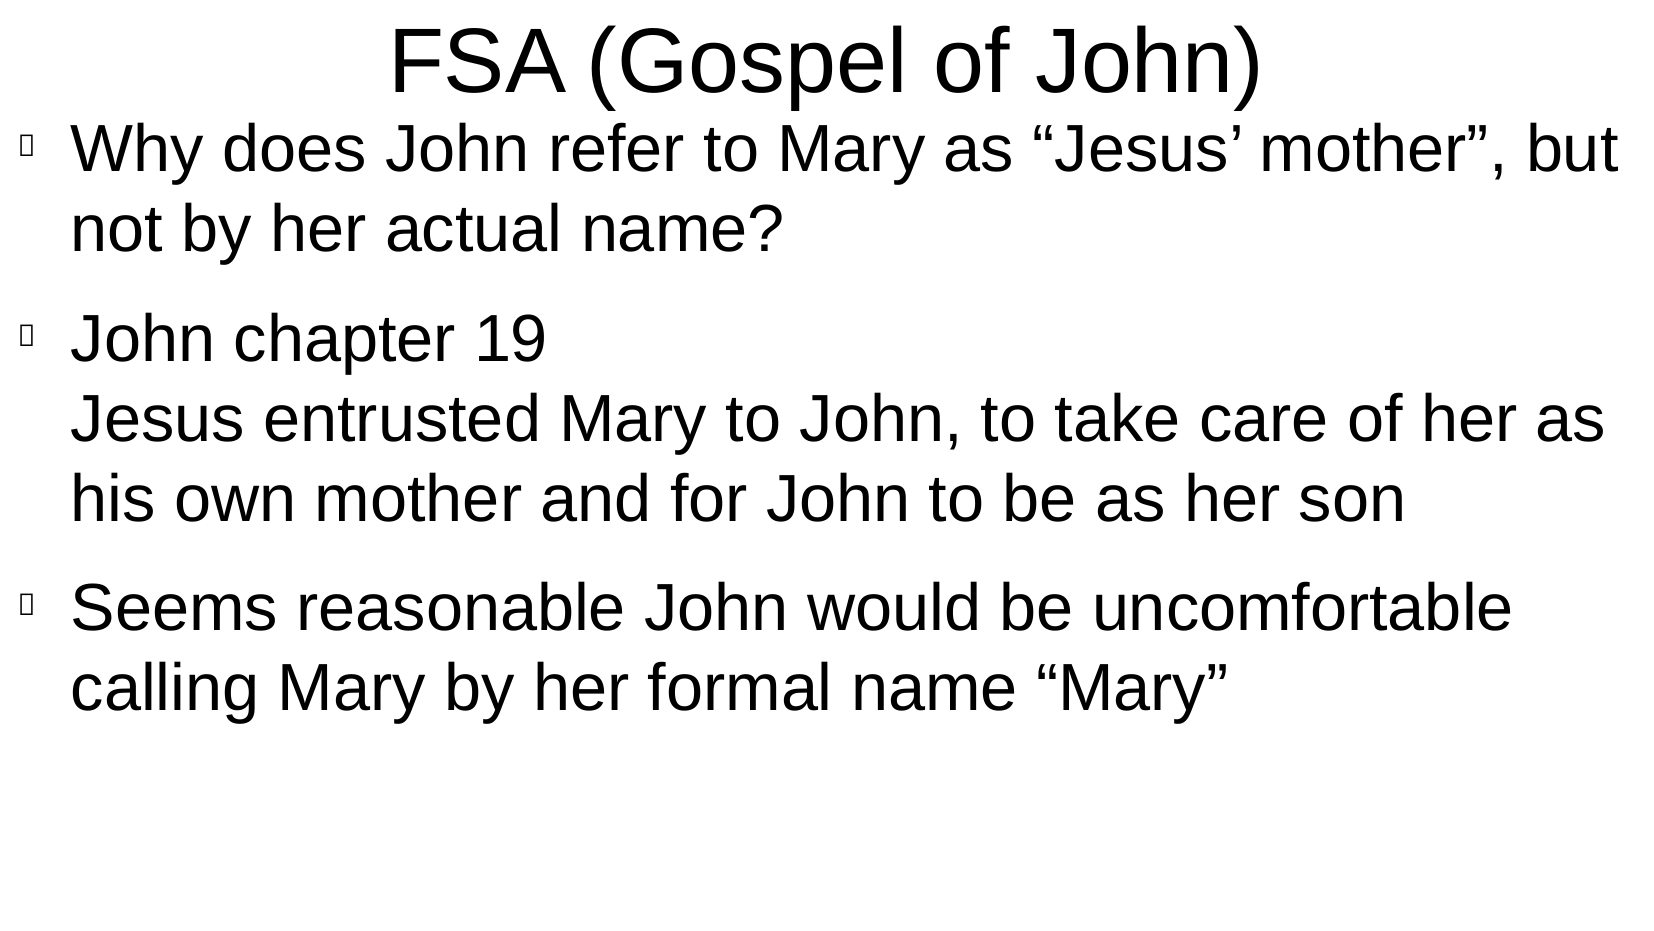

# FSA (Gospel of John)
Why does John refer to Mary as “Jesus’ mother”, but not by her actual name?
John chapter 19
Jesus entrusted Mary to John, to take care of her as his own mother and for John to be as her son
Seems reasonable John would be uncomfortable calling Mary by her formal name “Mary”